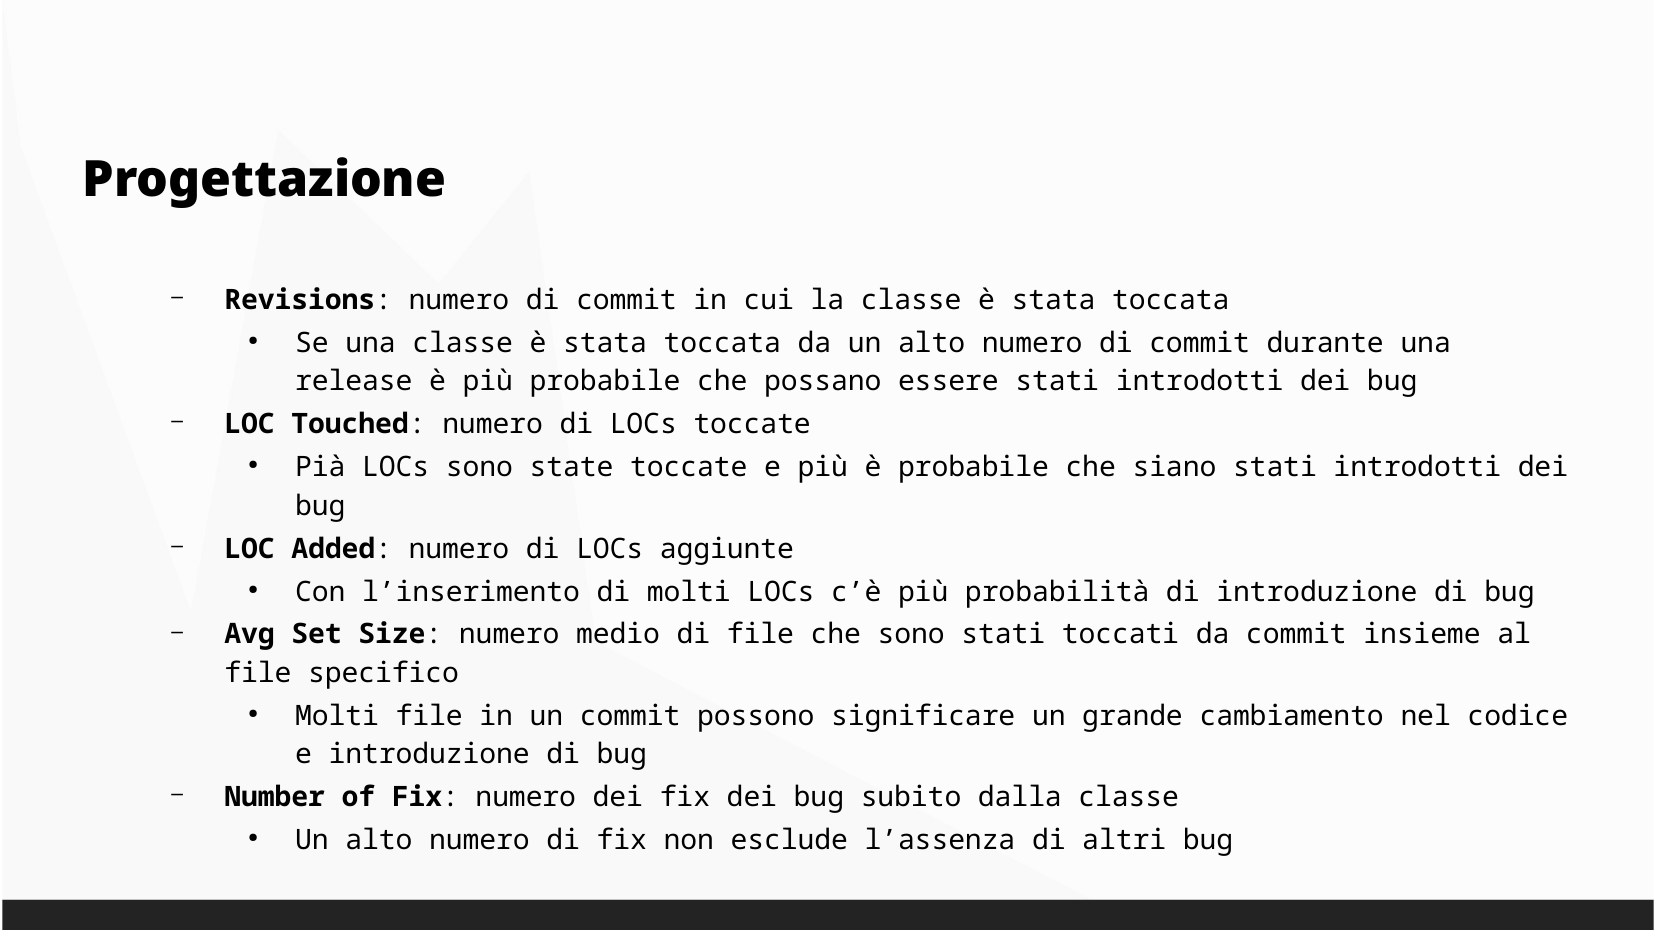

# Progettazione
Revisions: numero di commit in cui la classe è stata toccata
Se una classe è stata toccata da un alto numero di commit durante una release è più probabile che possano essere stati introdotti dei bug
LOC Touched: numero di LOCs toccate
Pià LOCs sono state toccate e più è probabile che siano stati introdotti dei bug
LOC Added: numero di LOCs aggiunte
Con l’inserimento di molti LOCs c’è più probabilità di introduzione di bug
Avg Set Size: numero medio di file che sono stati toccati da commit insieme al file specifico
Molti file in un commit possono significare un grande cambiamento nel codice e introduzione di bug
Number of Fix: numero dei fix dei bug subito dalla classe
Un alto numero di fix non esclude l’assenza di altri bug